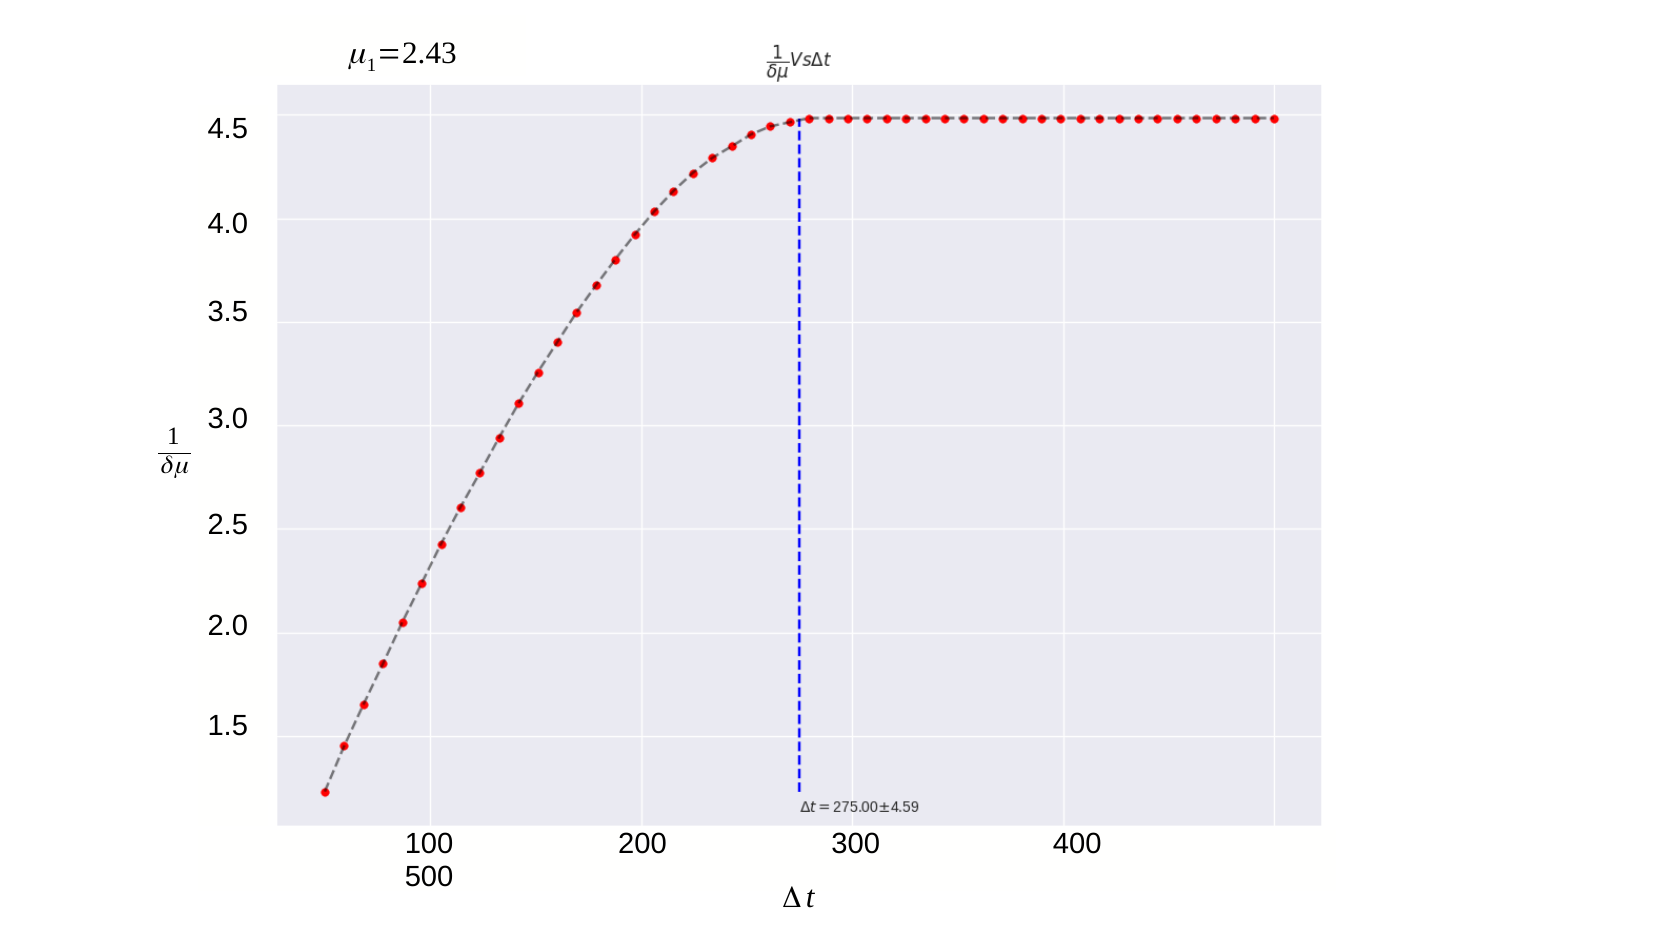

4.5
4.0
3.5
3.0
2.5
2.0
1.5
100 200 300 400 500